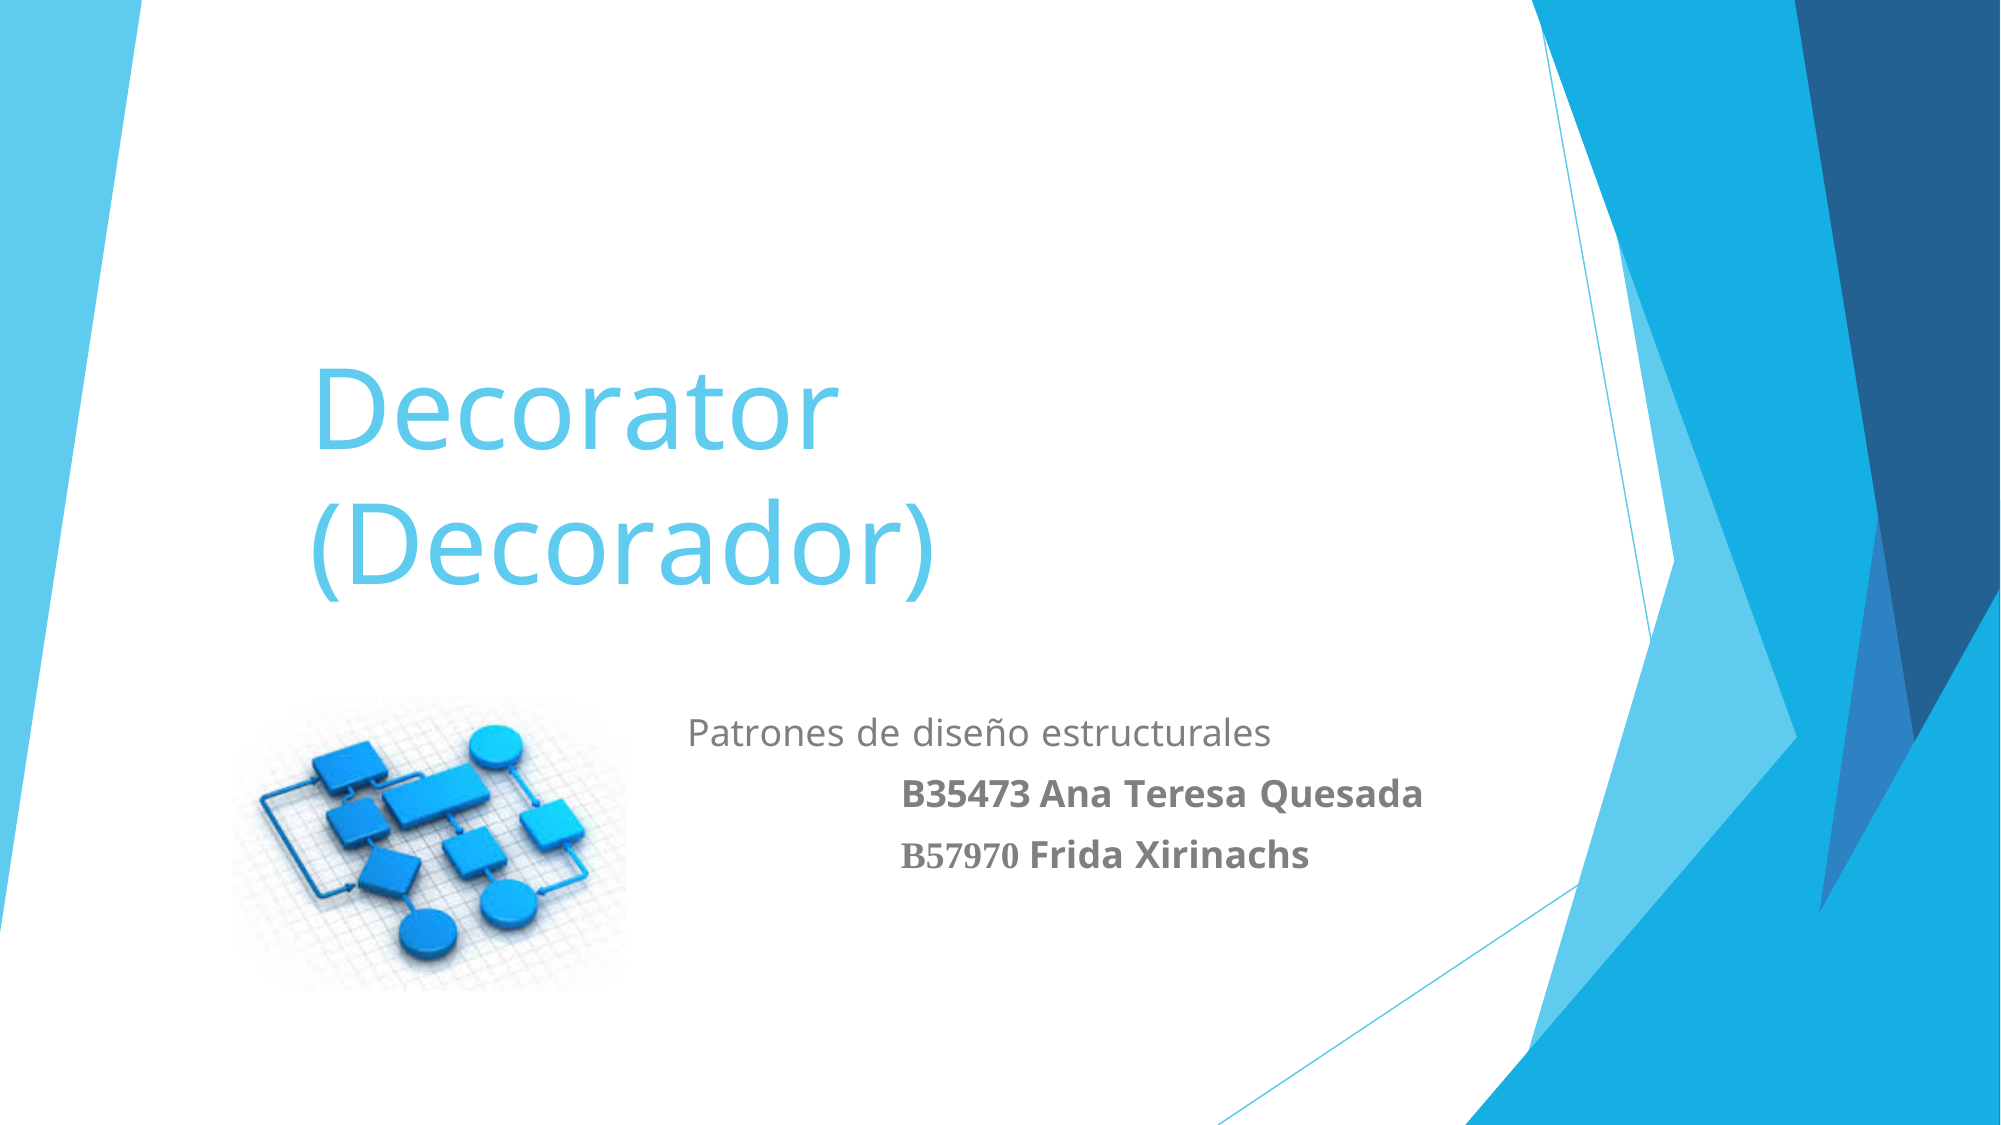

Decorator (Decorador)
Patrones de diseño estructurales
B35473 Ana Teresa Quesada
B57970 Frida Xirinachs